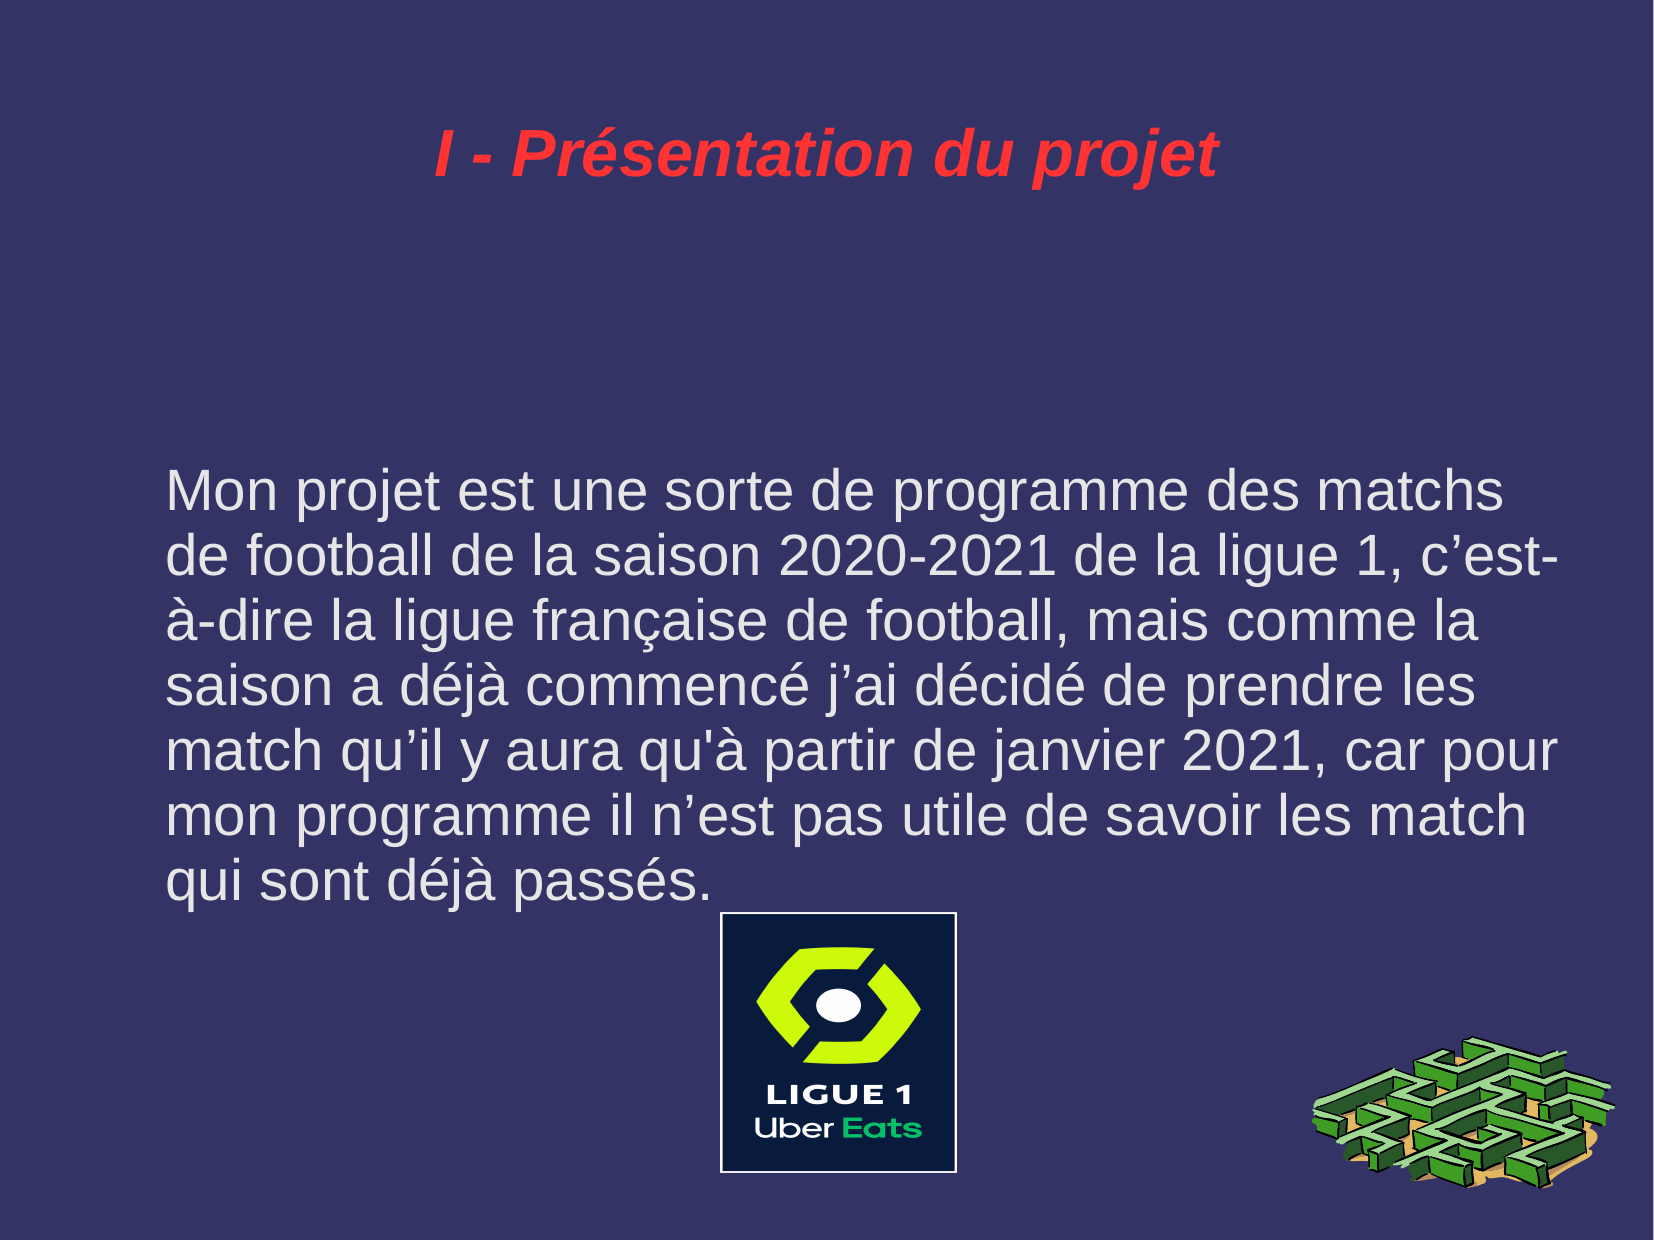

# I - Présentation du projet
Mon projet est une sorte de programme des matchs de football de la saison 2020-2021 de la ligue 1, c’est-à-dire la ligue française de football, mais comme la saison a déjà commencé j’ai décidé de prendre les match qu’il y aura qu'à partir de janvier 2021, car pour mon programme il n’est pas utile de savoir les match qui sont déjà passés.